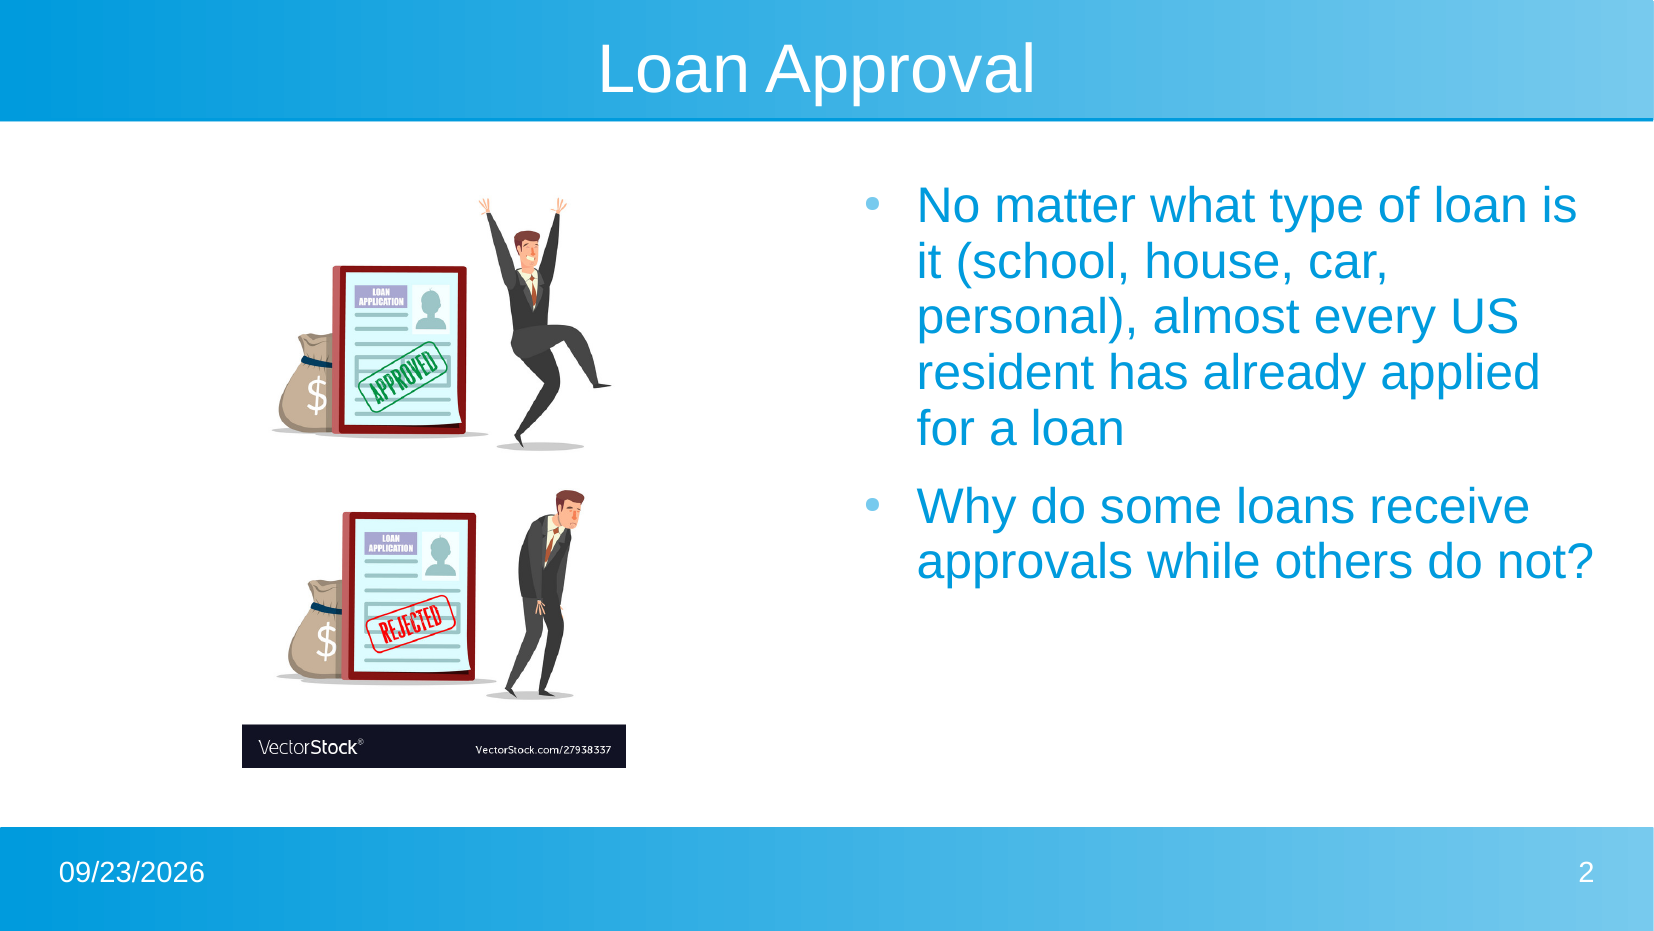

# Loan Approval
No matter what type of loan is it (school, house, car, personal), almost every US resident has already applied for a loan
Why do some loans receive approvals while others do not?
2